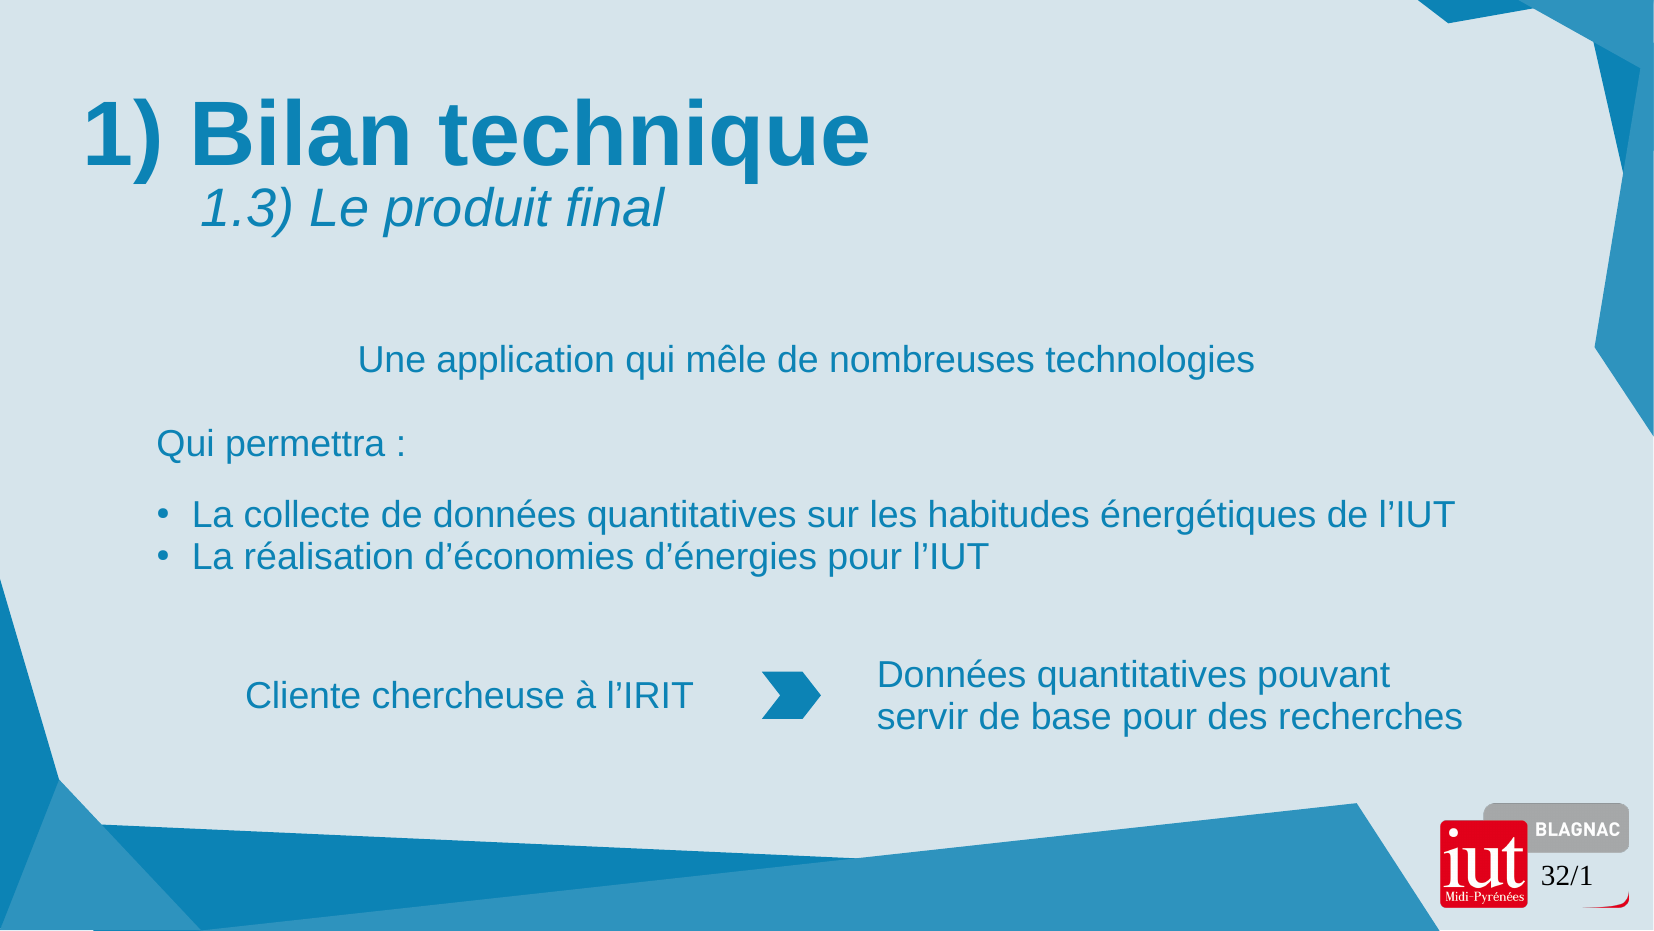

# 1) Bilan technique
1.3) Le produit final
Une application qui mêle de nombreuses technologies
Qui permettra :
La collecte de données quantitatives sur les habitudes énergétiques de l’IUT
La réalisation d’économies d’énergies pour l’IUT
Données quantitatives pouvant servir de base pour des recherches
Cliente chercheuse à l’IRIT
32